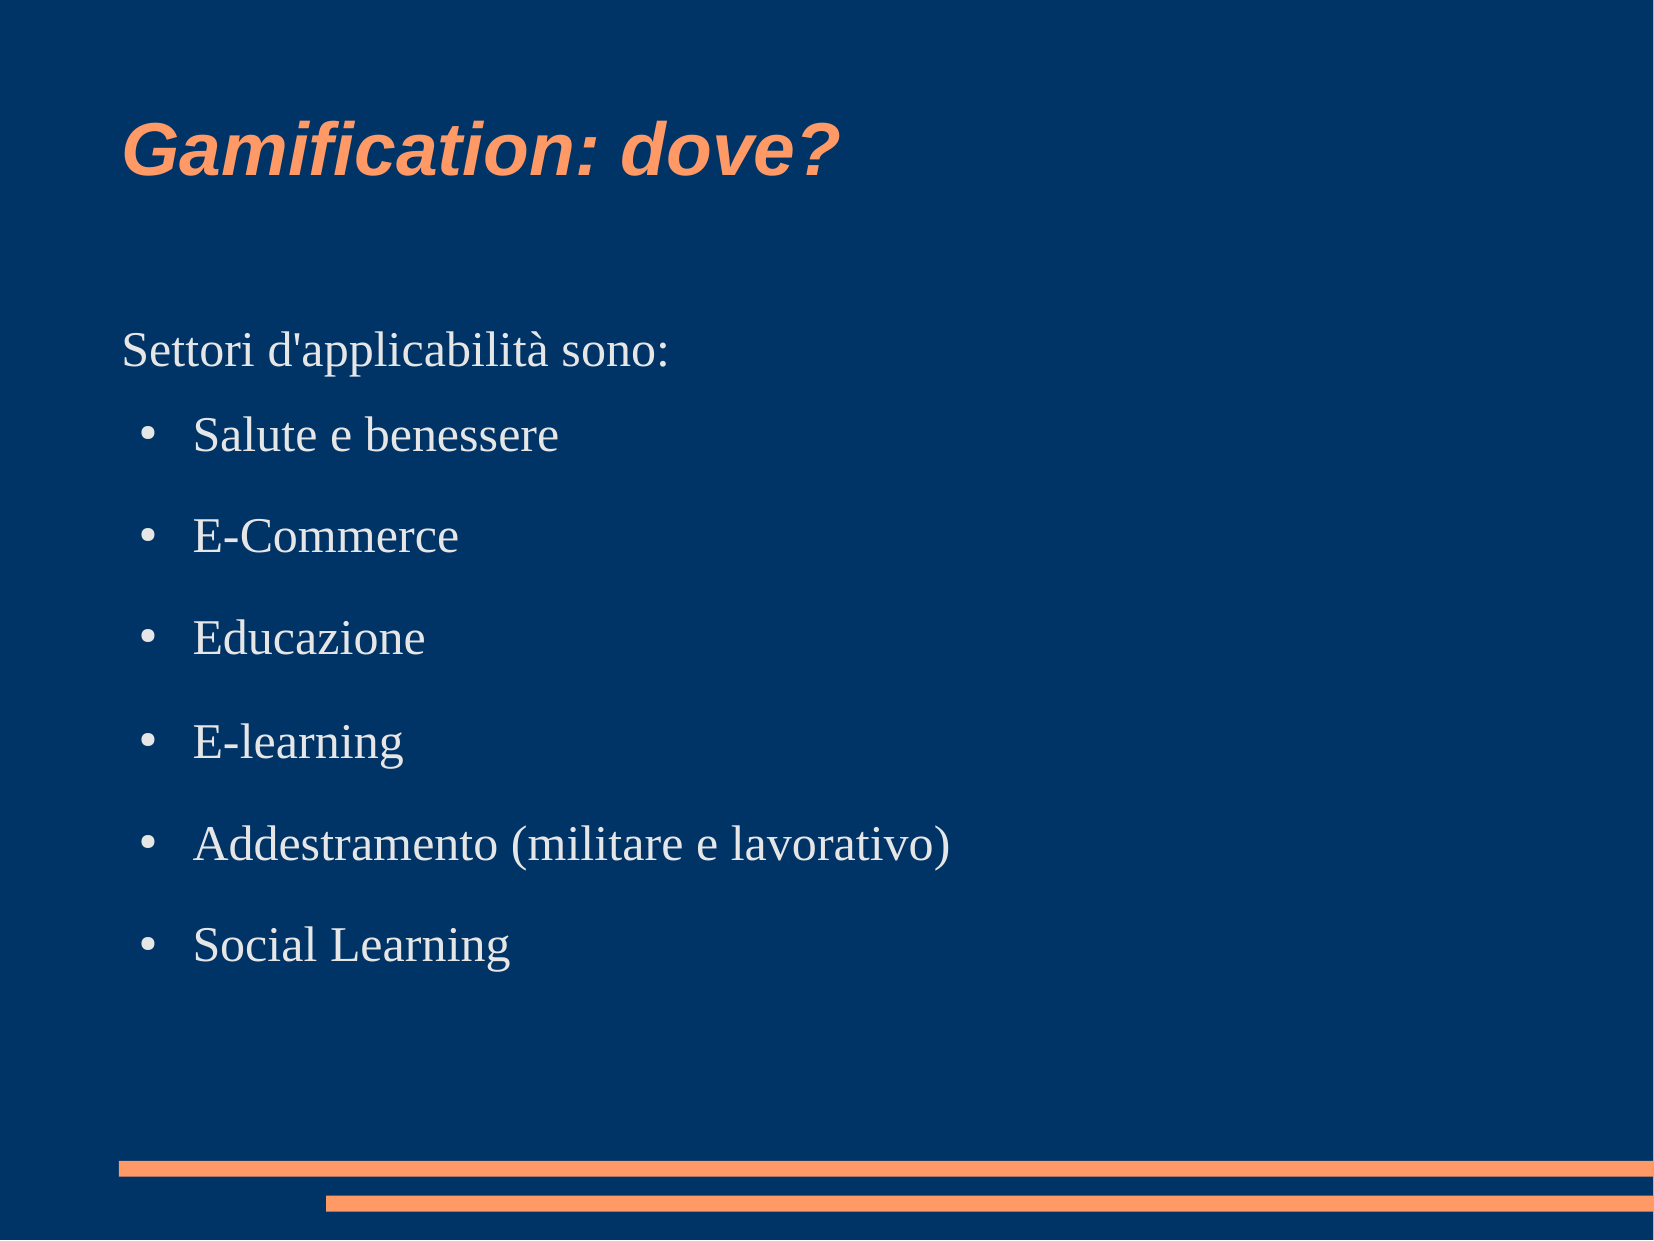

# Gamification: dove?
Settori d'applicabilità sono:
Salute e benessere
E-Commerce
Educazione
E-learning
Addestramento (militare e lavorativo)
Social Learning